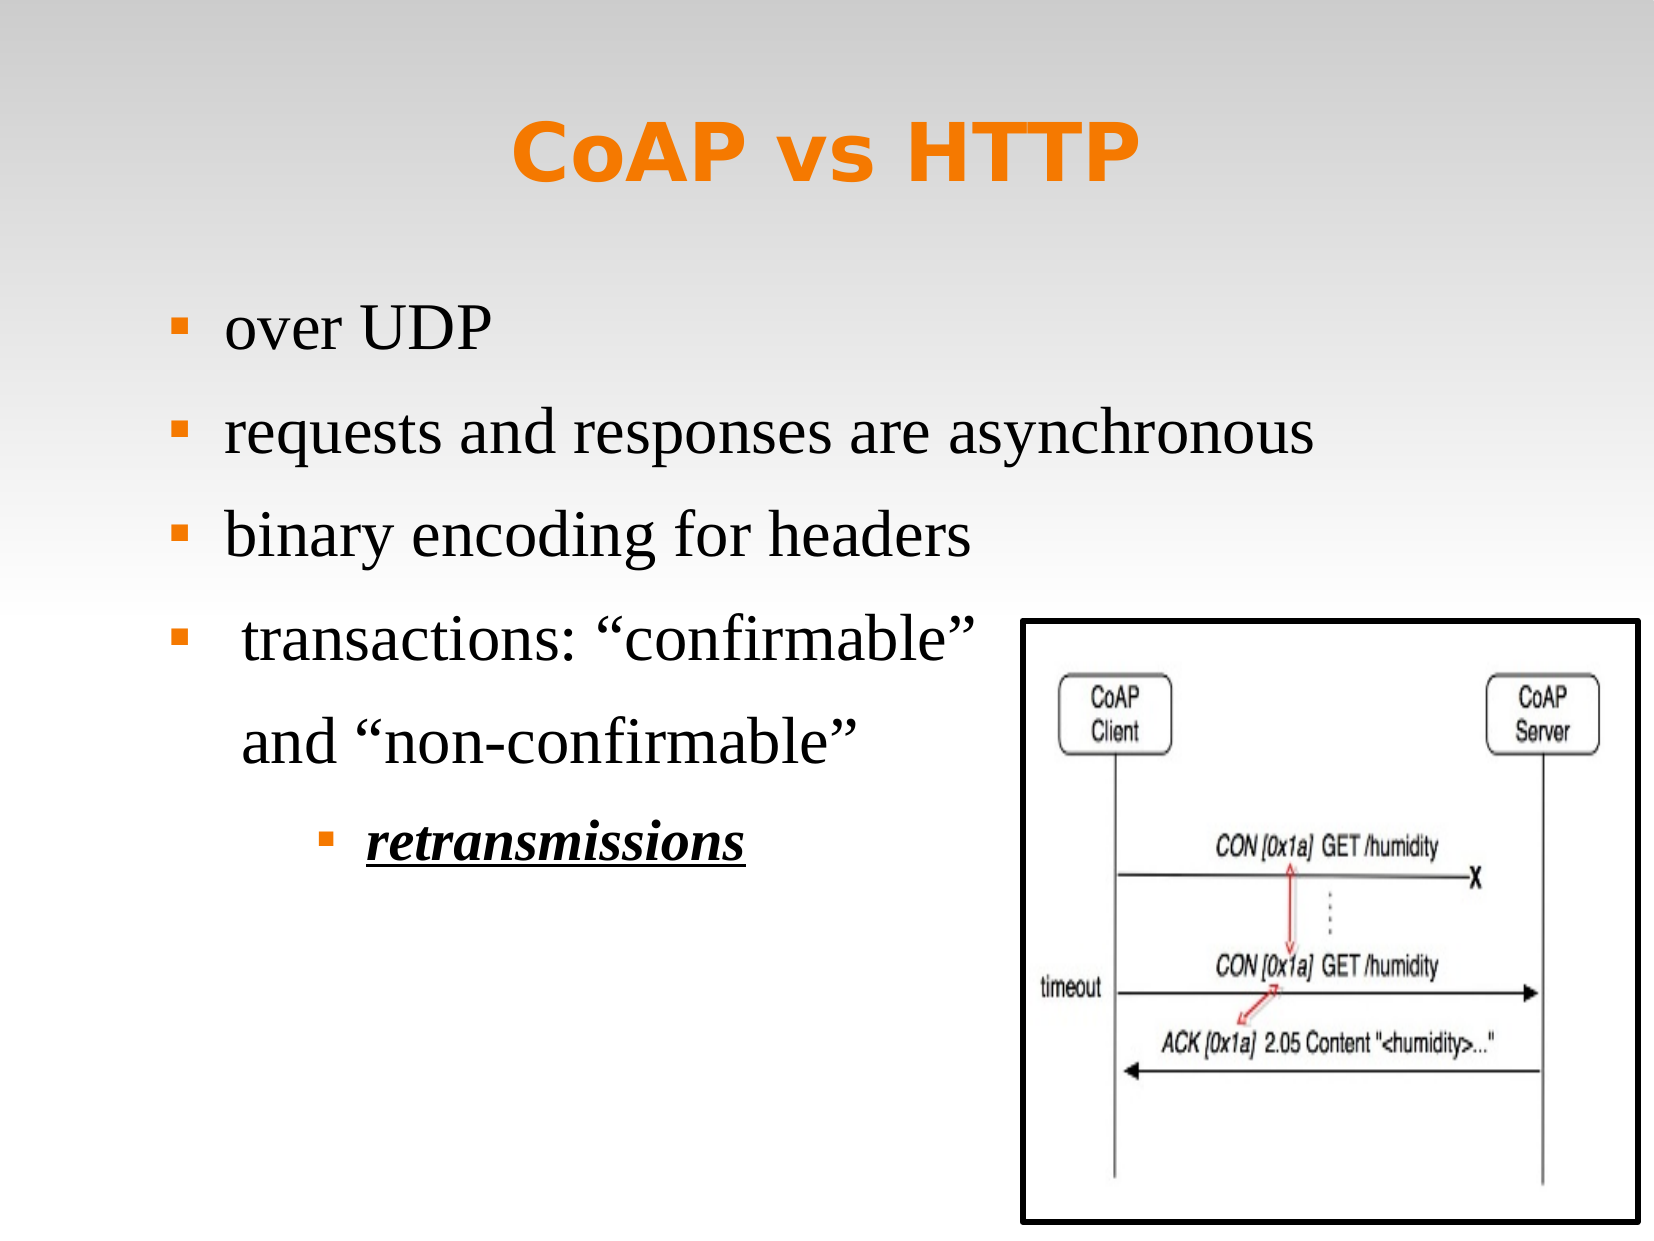

# CoAP vs HTTP
over UDP
requests and responses are asynchronous
binary encoding for headers
 transactions: “confirmable”
 and “non-confirmable”
retransmissions